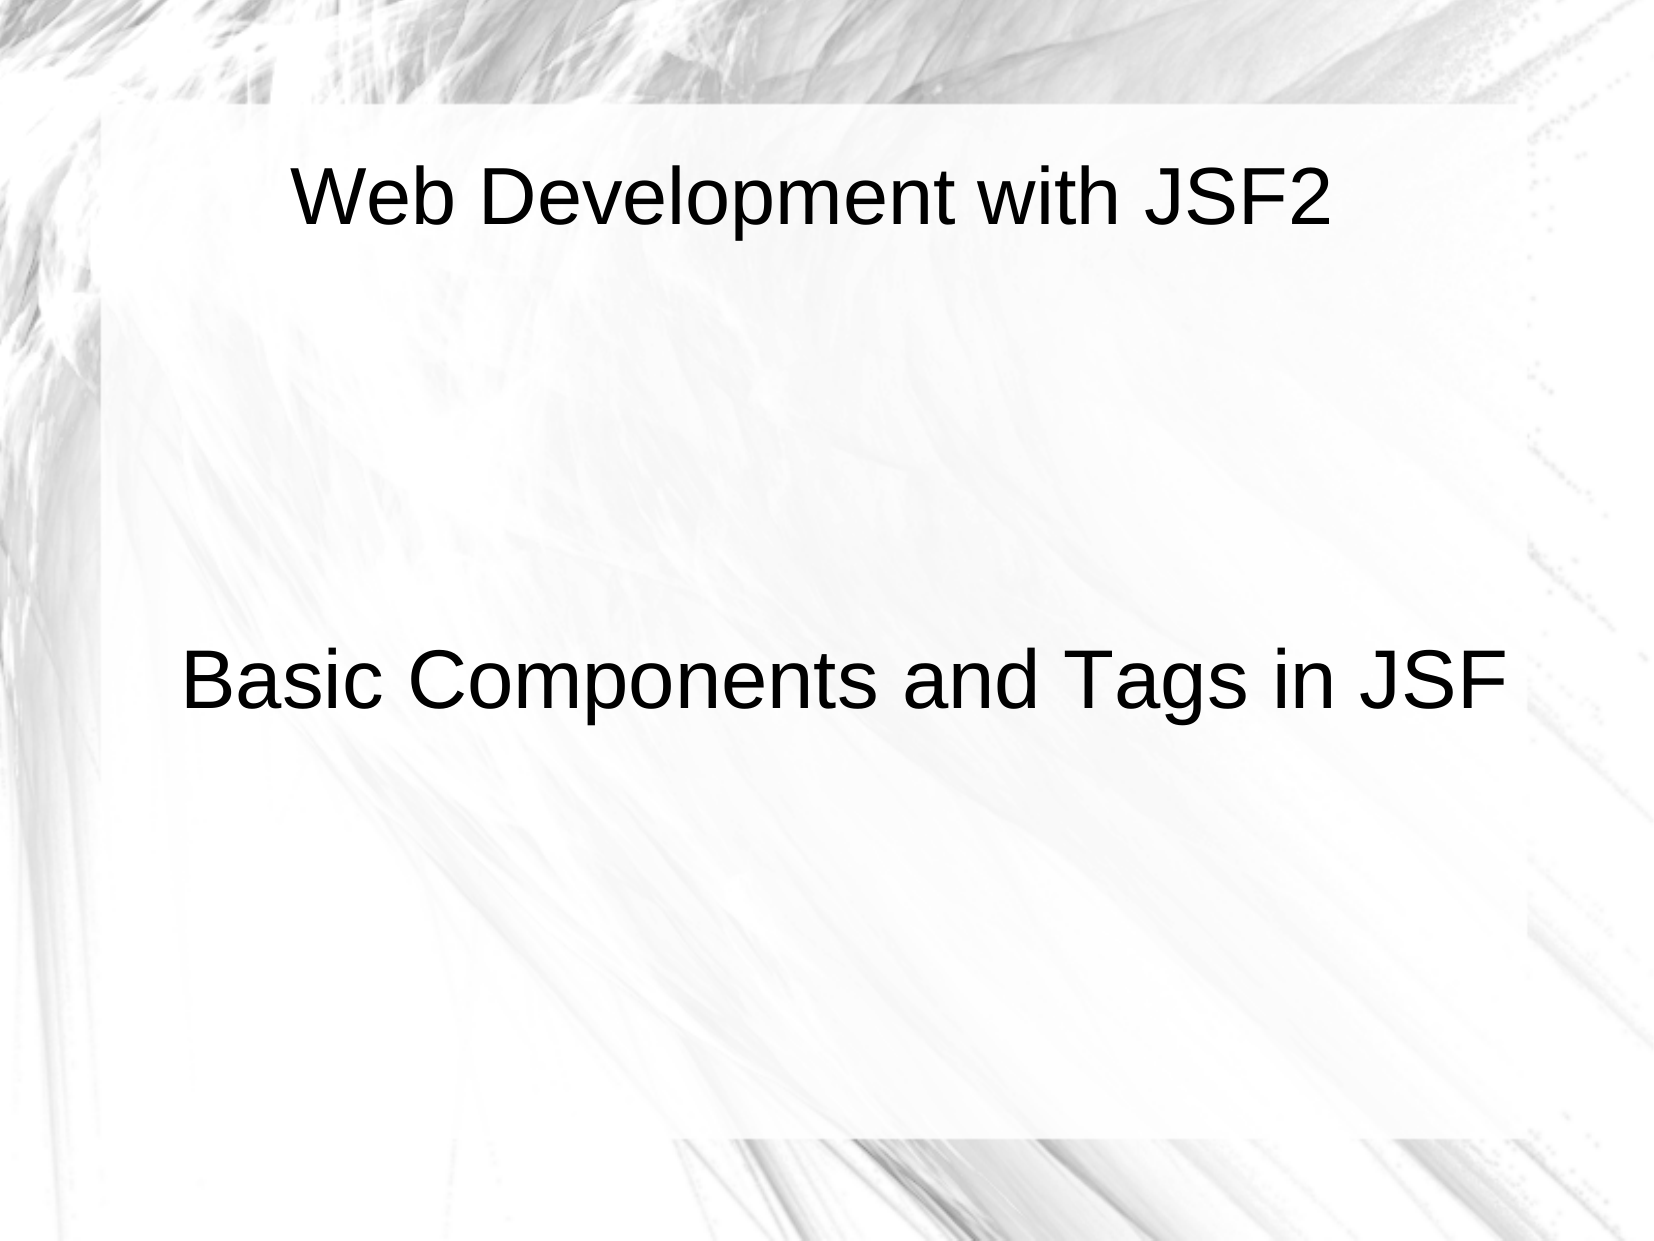

# Web Development with JSF2
Basic Components and Tags in JSF